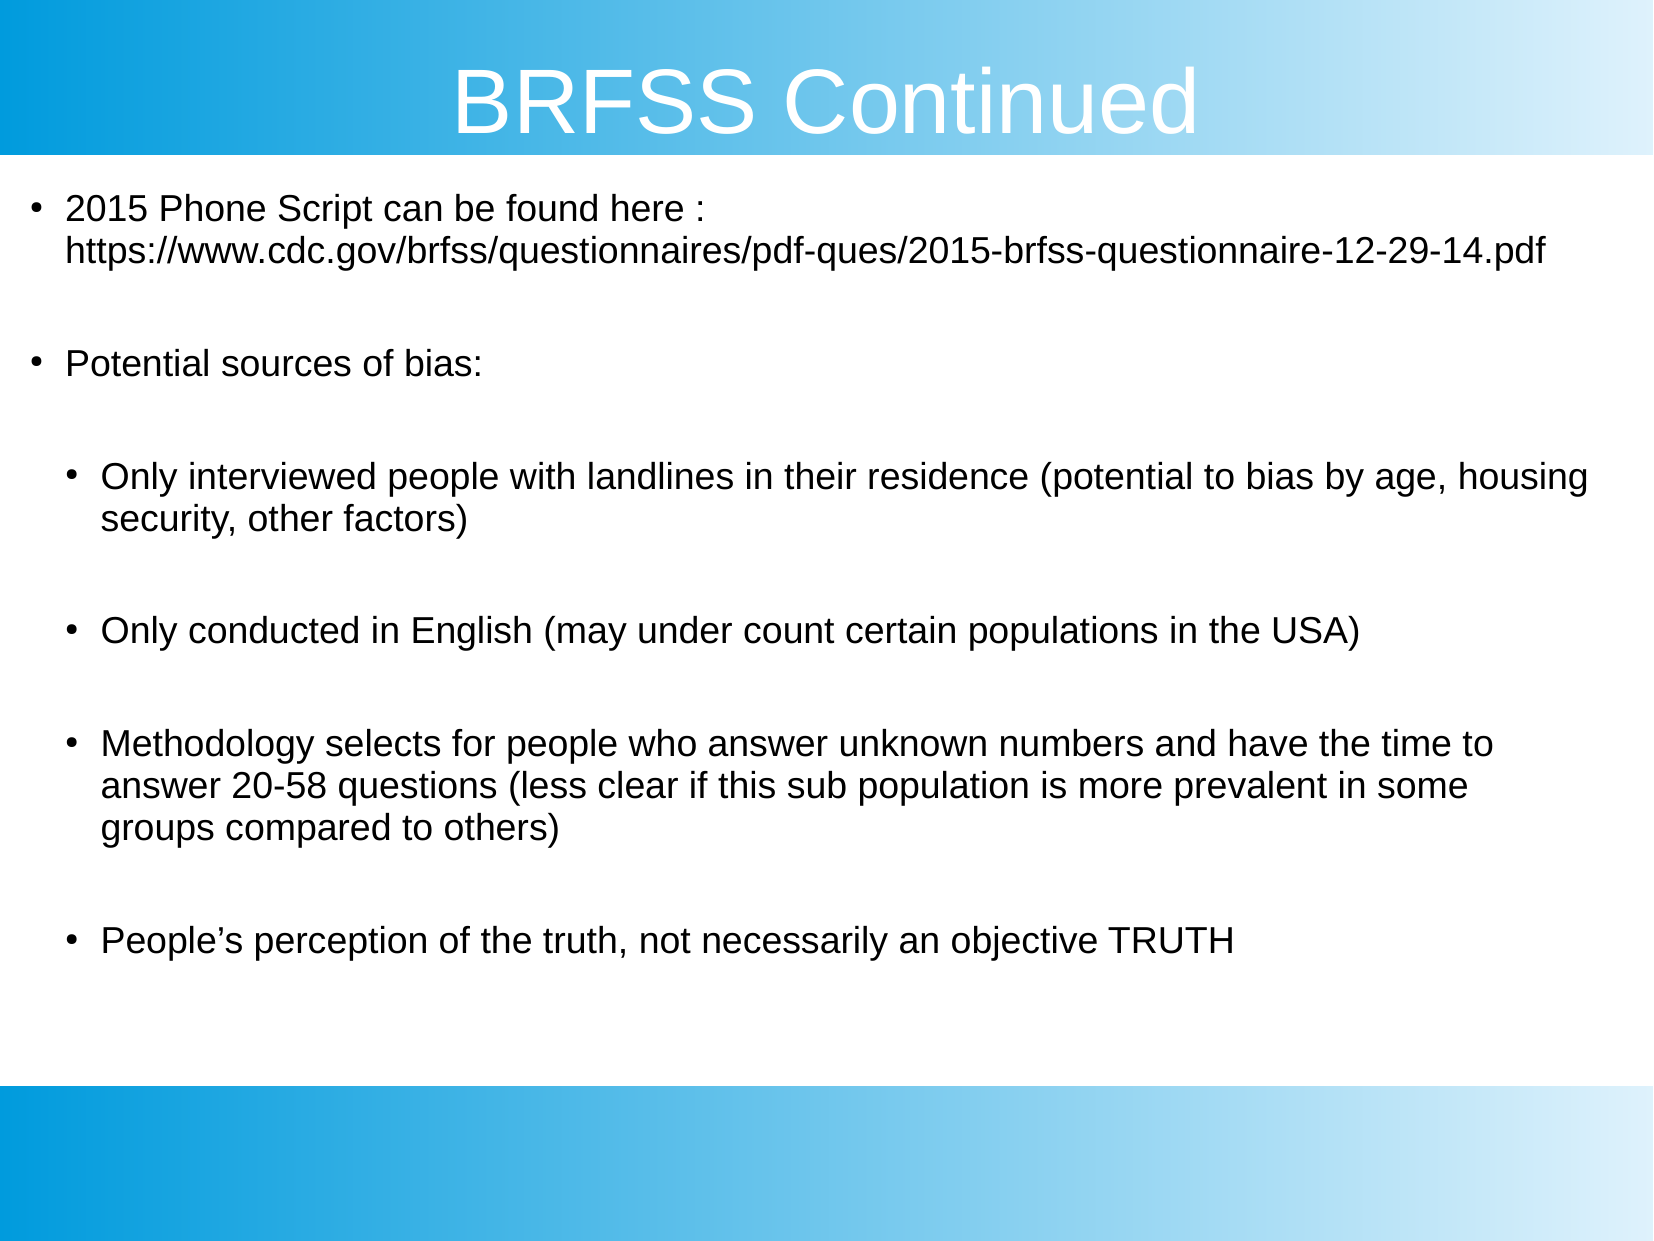

# BRFSS Continued
2015 Phone Script can be found here : https://www.cdc.gov/brfss/questionnaires/pdf-ques/2015-brfss-questionnaire-12-29-14.pdf
Potential sources of bias:
Only interviewed people with landlines in their residence (potential to bias by age, housing security, other factors)
Only conducted in English (may under count certain populations in the USA)
Methodology selects for people who answer unknown numbers and have the time to answer 20-58 questions (less clear if this sub population is more prevalent in some groups compared to others)
People’s perception of the truth, not necessarily an objective TRUTH